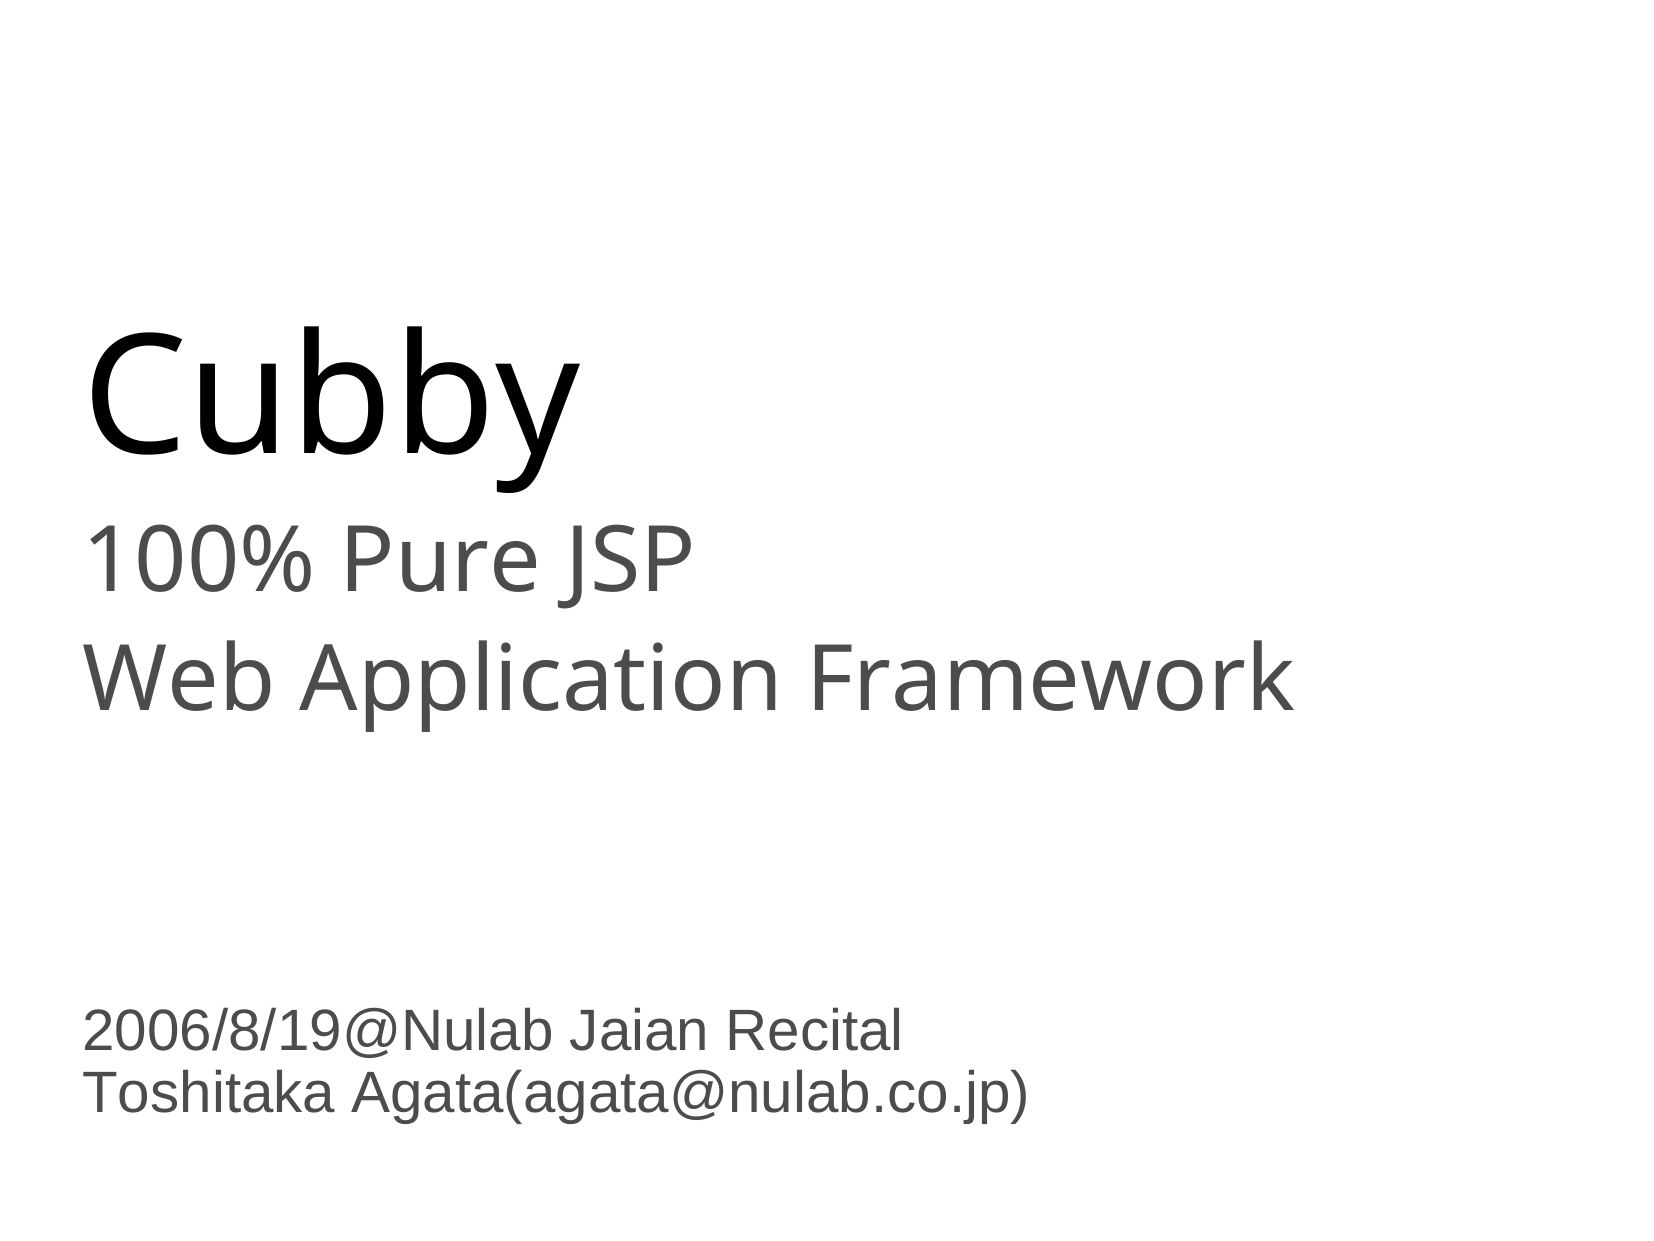

# Cubby 100% Pure JSP Web Application Framework
2006/8/19@Nulab Jaian Recital
Toshitaka Agata(agata@nulab.co.jp)